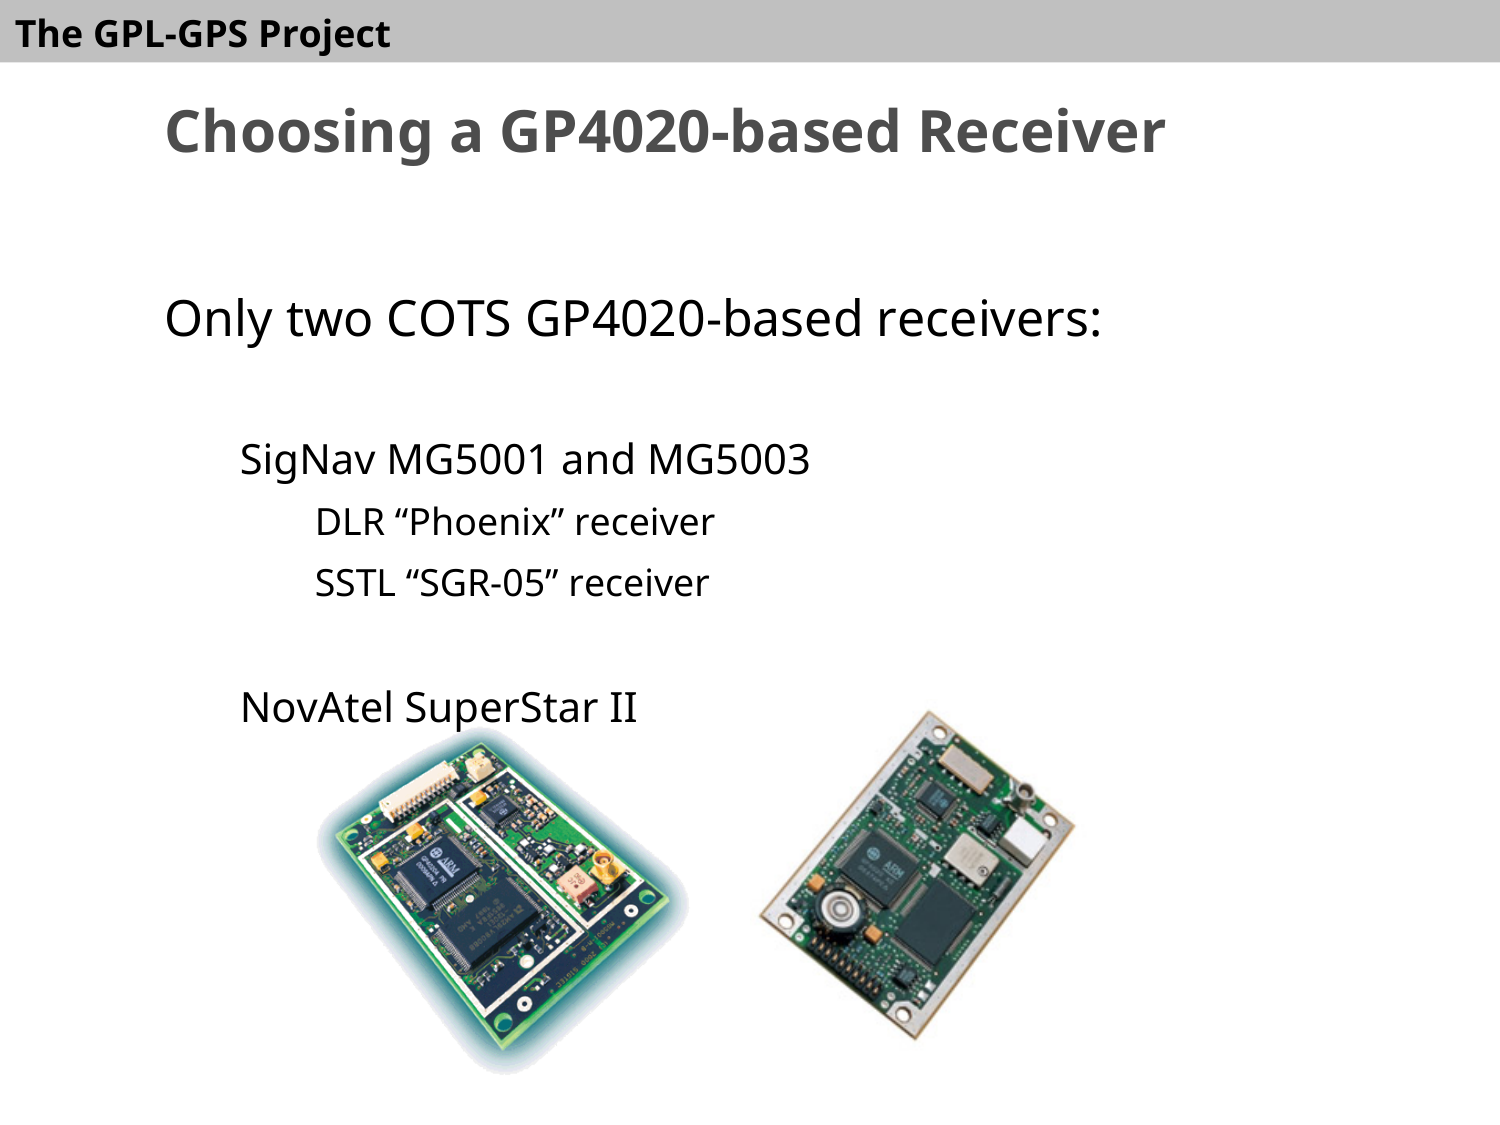

Choosing a GP4020-based Receiver
# Only two COTS GP4020-based receivers:
SigNav MG5001 and MG5003
DLR “Phoenix” receiver
SSTL “SGR-05” receiver
NovAtel SuperStar II